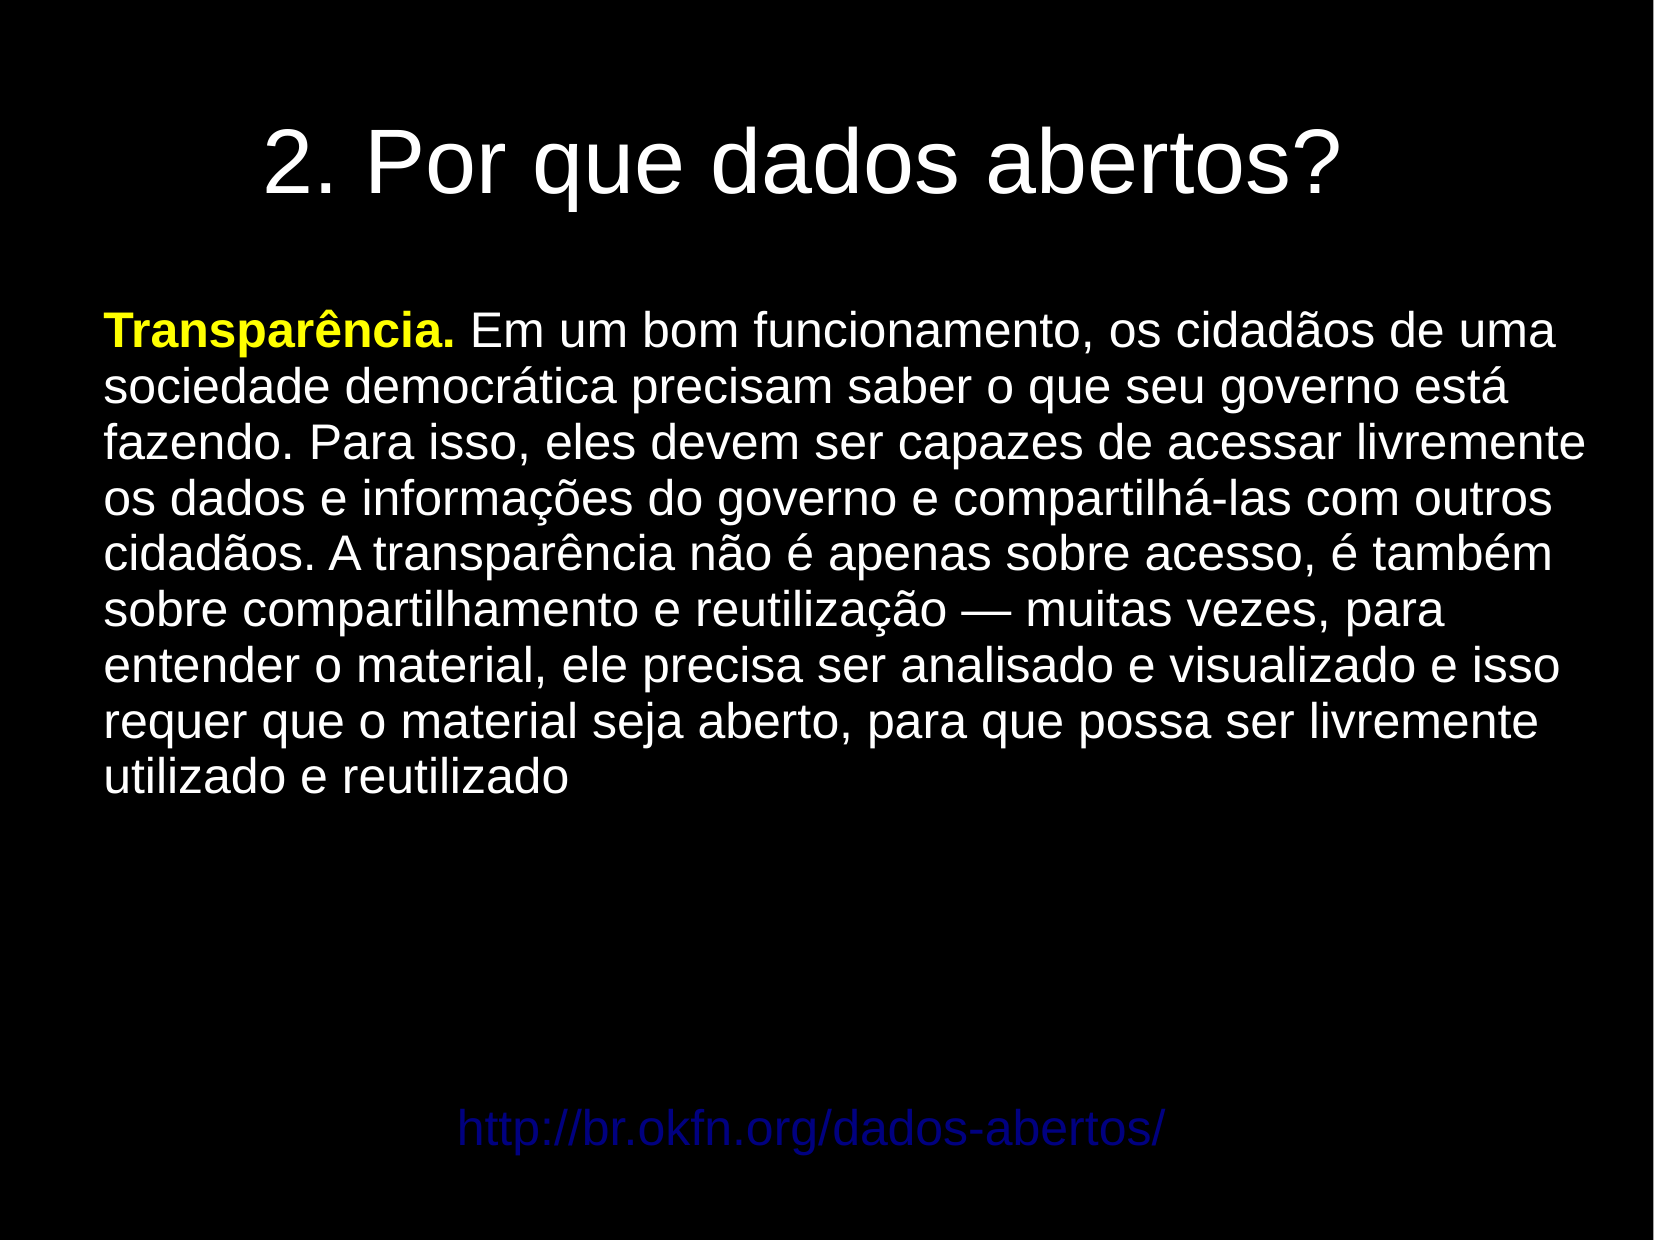

# 2. Por que dados abertos?
Transparência. Em um bom funcionamento, os cidadãos de uma sociedade democrática precisam saber o que seu governo está fazendo. Para isso, eles devem ser capazes de acessar livremente os dados e informações do governo e compartilhá-las com outros cidadãos. A transparência não é apenas sobre acesso, é também sobre compartilhamento e reutilização — muitas vezes, para entender o material, ele precisa ser analisado e visualizado e isso requer que o material seja aberto, para que possa ser livremente utilizado e reutilizado
http://br.okfn.org/dados-abertos/